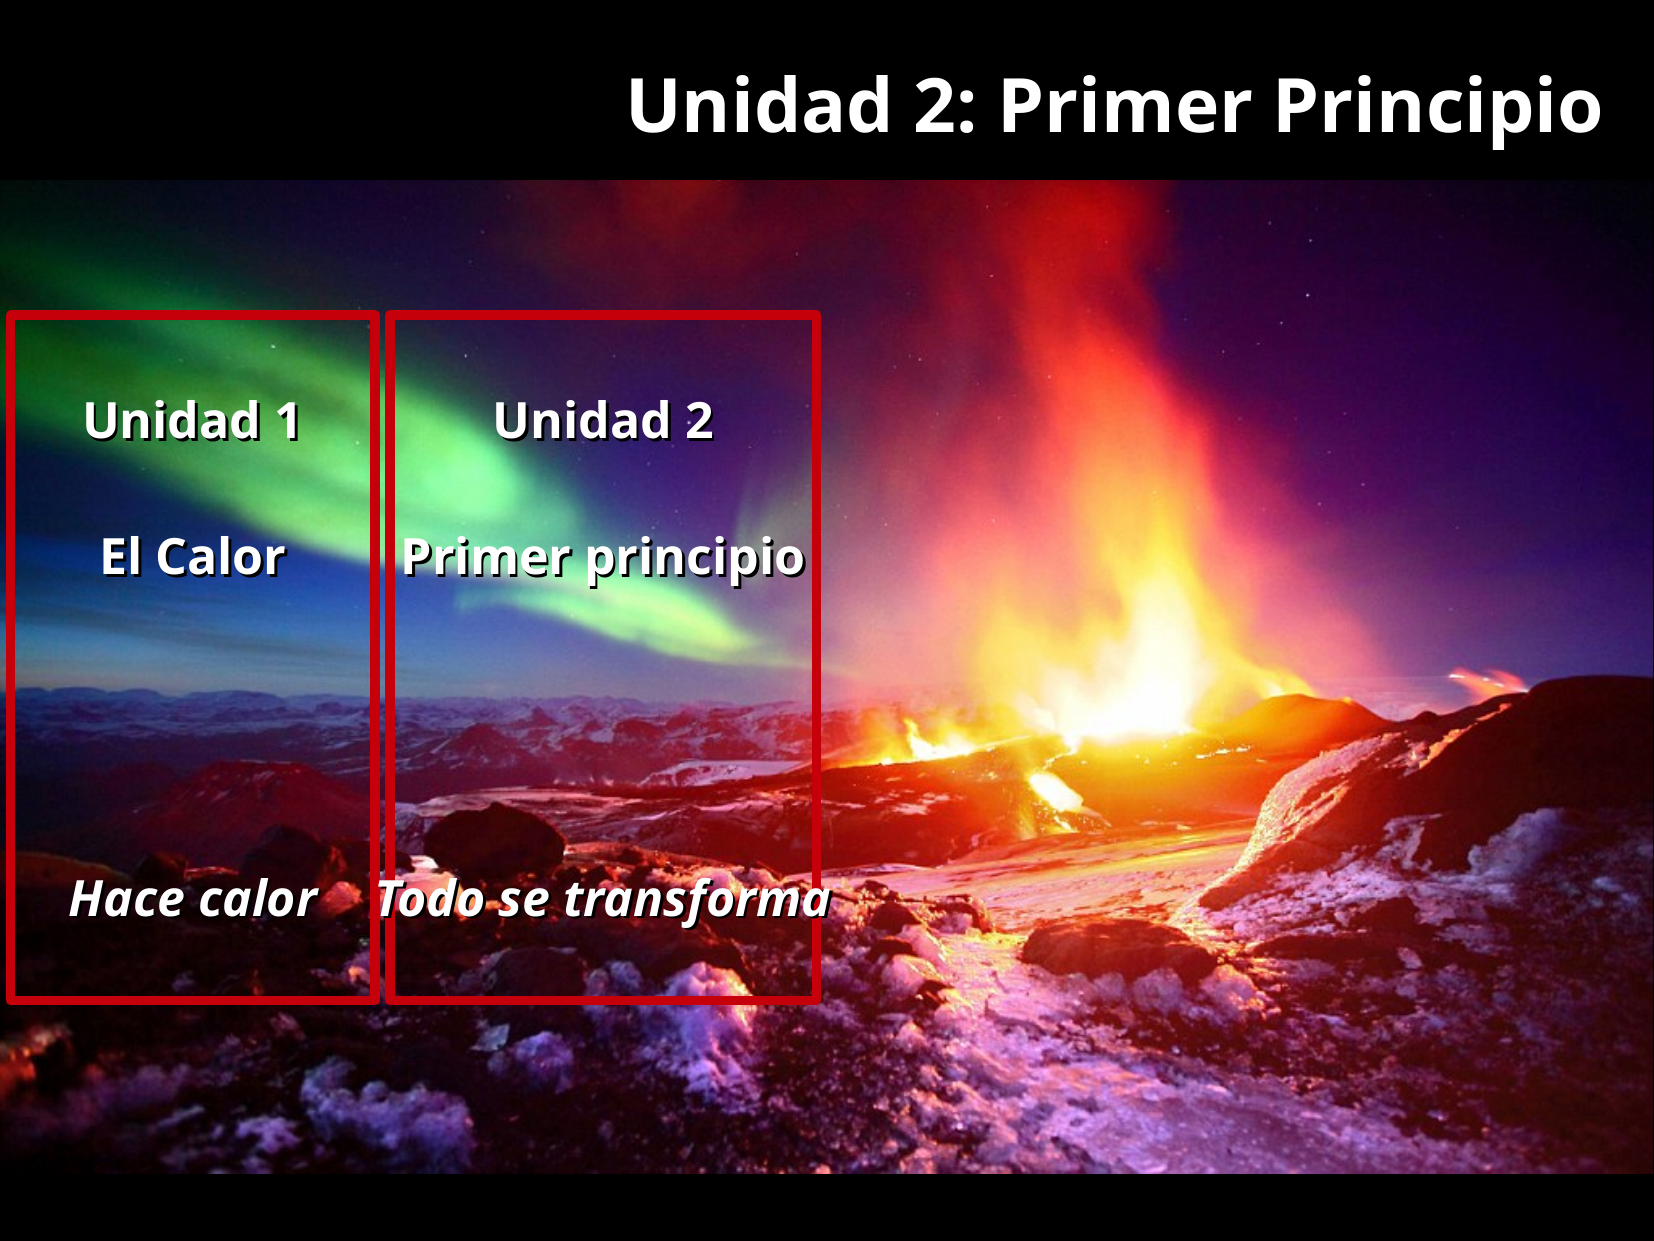

# Unidad 2: Primer Principio
Unidad 1
El Calor
Hace calor
Unidad 2
Primer principio
Todo se transforma
F3B 2021
2